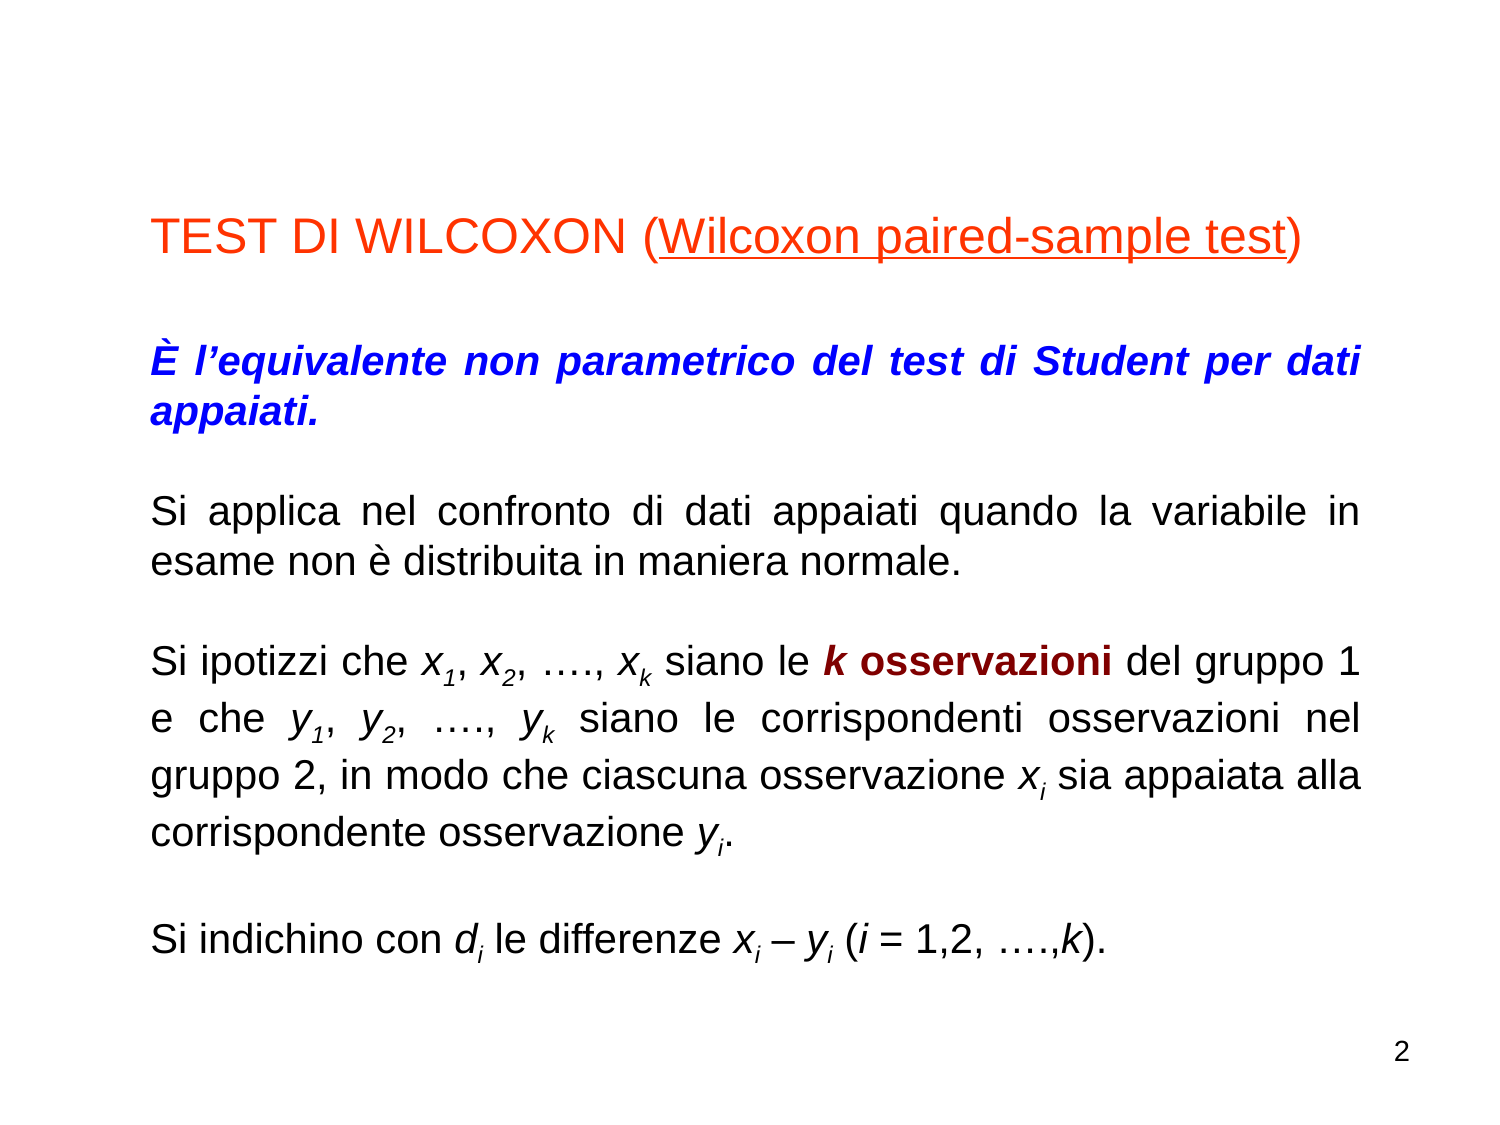

TEST DI WILCOXON (Wilcoxon paired-sample test)
È l’equivalente non parametrico del test di Student per dati appaiati.
Si applica nel confronto di dati appaiati quando la variabile in esame non è distribuita in maniera normale.
Si ipotizzi che x1, x2, …., xk siano le k osservazioni del gruppo 1 e che y1, y2, …., yk siano le corrispondenti osservazioni nel gruppo 2, in modo che ciascuna osservazione xi sia appaiata alla corrispondente osservazione yi.
Si indichino con di le differenze xi – yi (i = 1,2, ….,k).